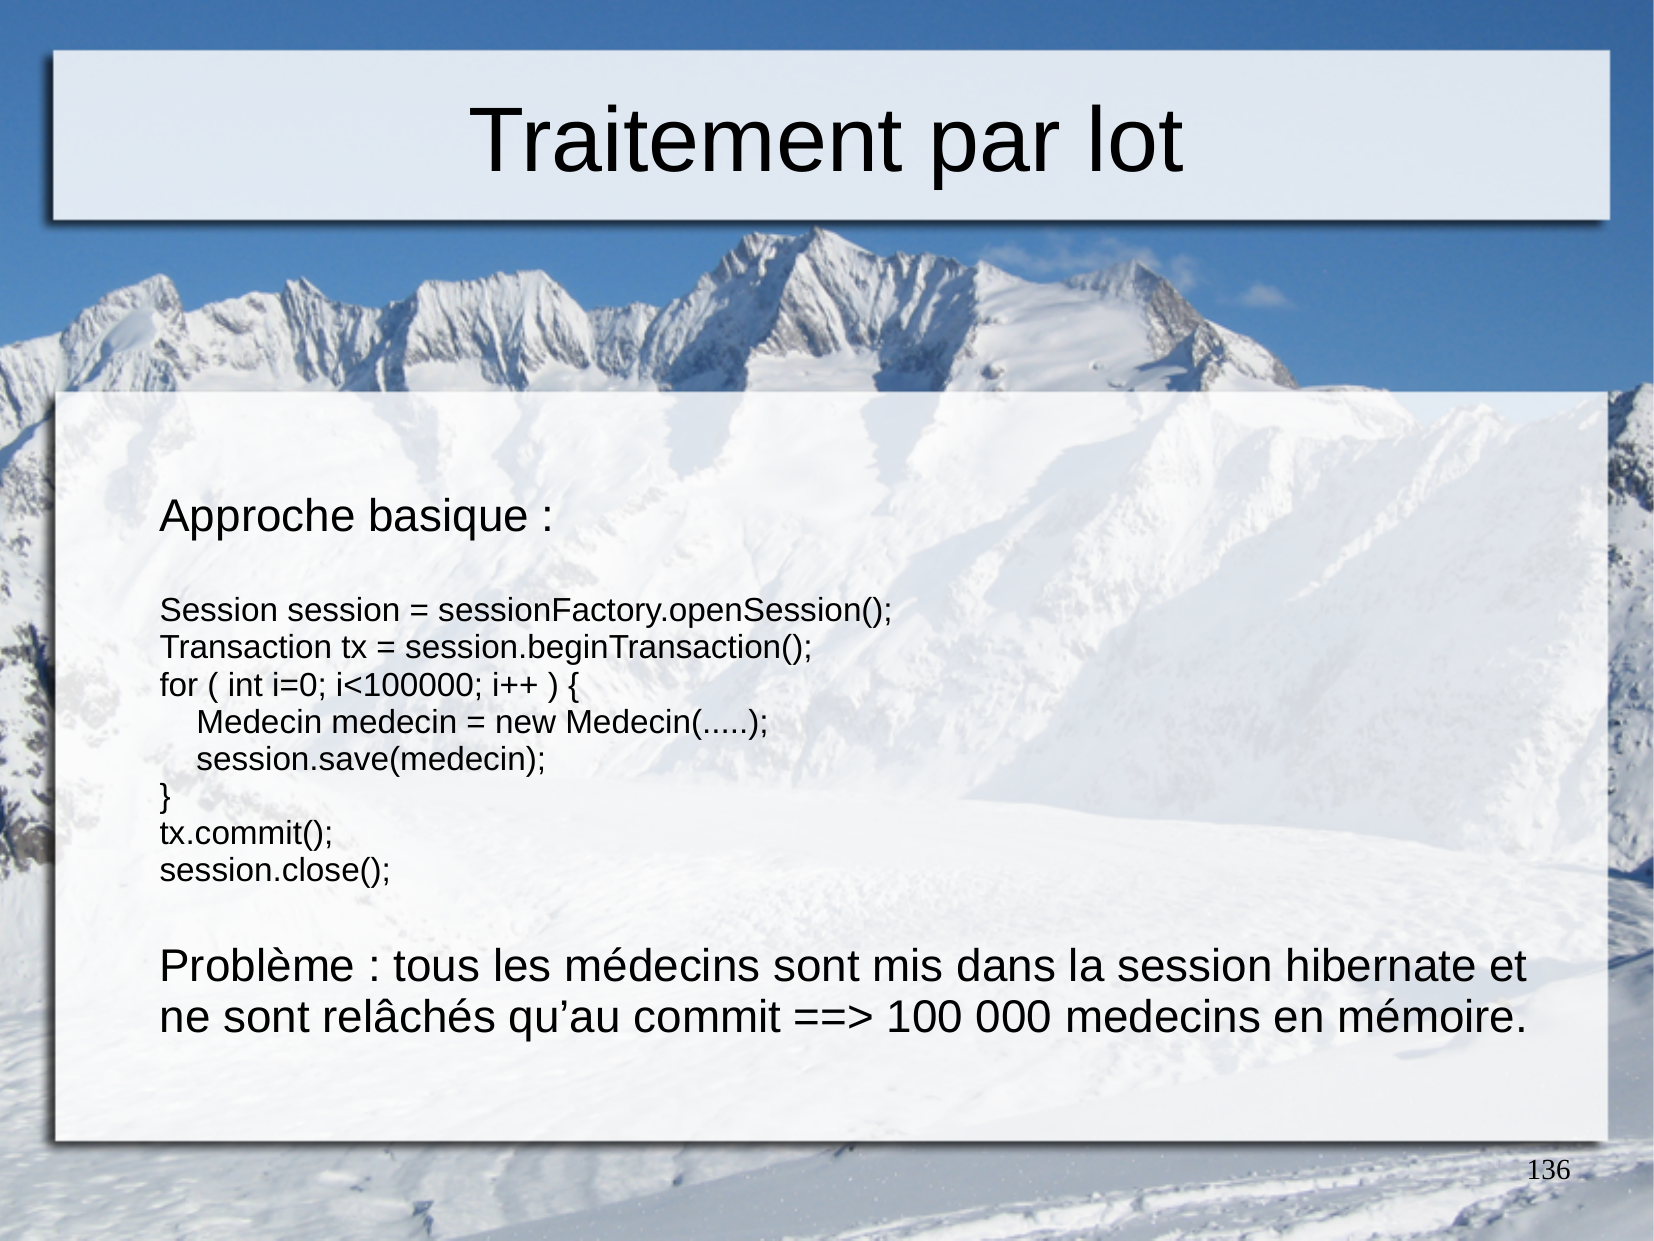

# Traitement par lot
Approche basique :
Session session = sessionFactory.openSession();
Transaction tx = session.beginTransaction();
for ( int i=0; i<100000; i++ ) {
 Medecin medecin = new Medecin(.....);
 session.save(medecin);
}
tx.commit();
session.close();
Problème : tous les médecins sont mis dans la session hibernate et ne sont relâchés qu’au commit ==> 100 000 medecins en mémoire.
136